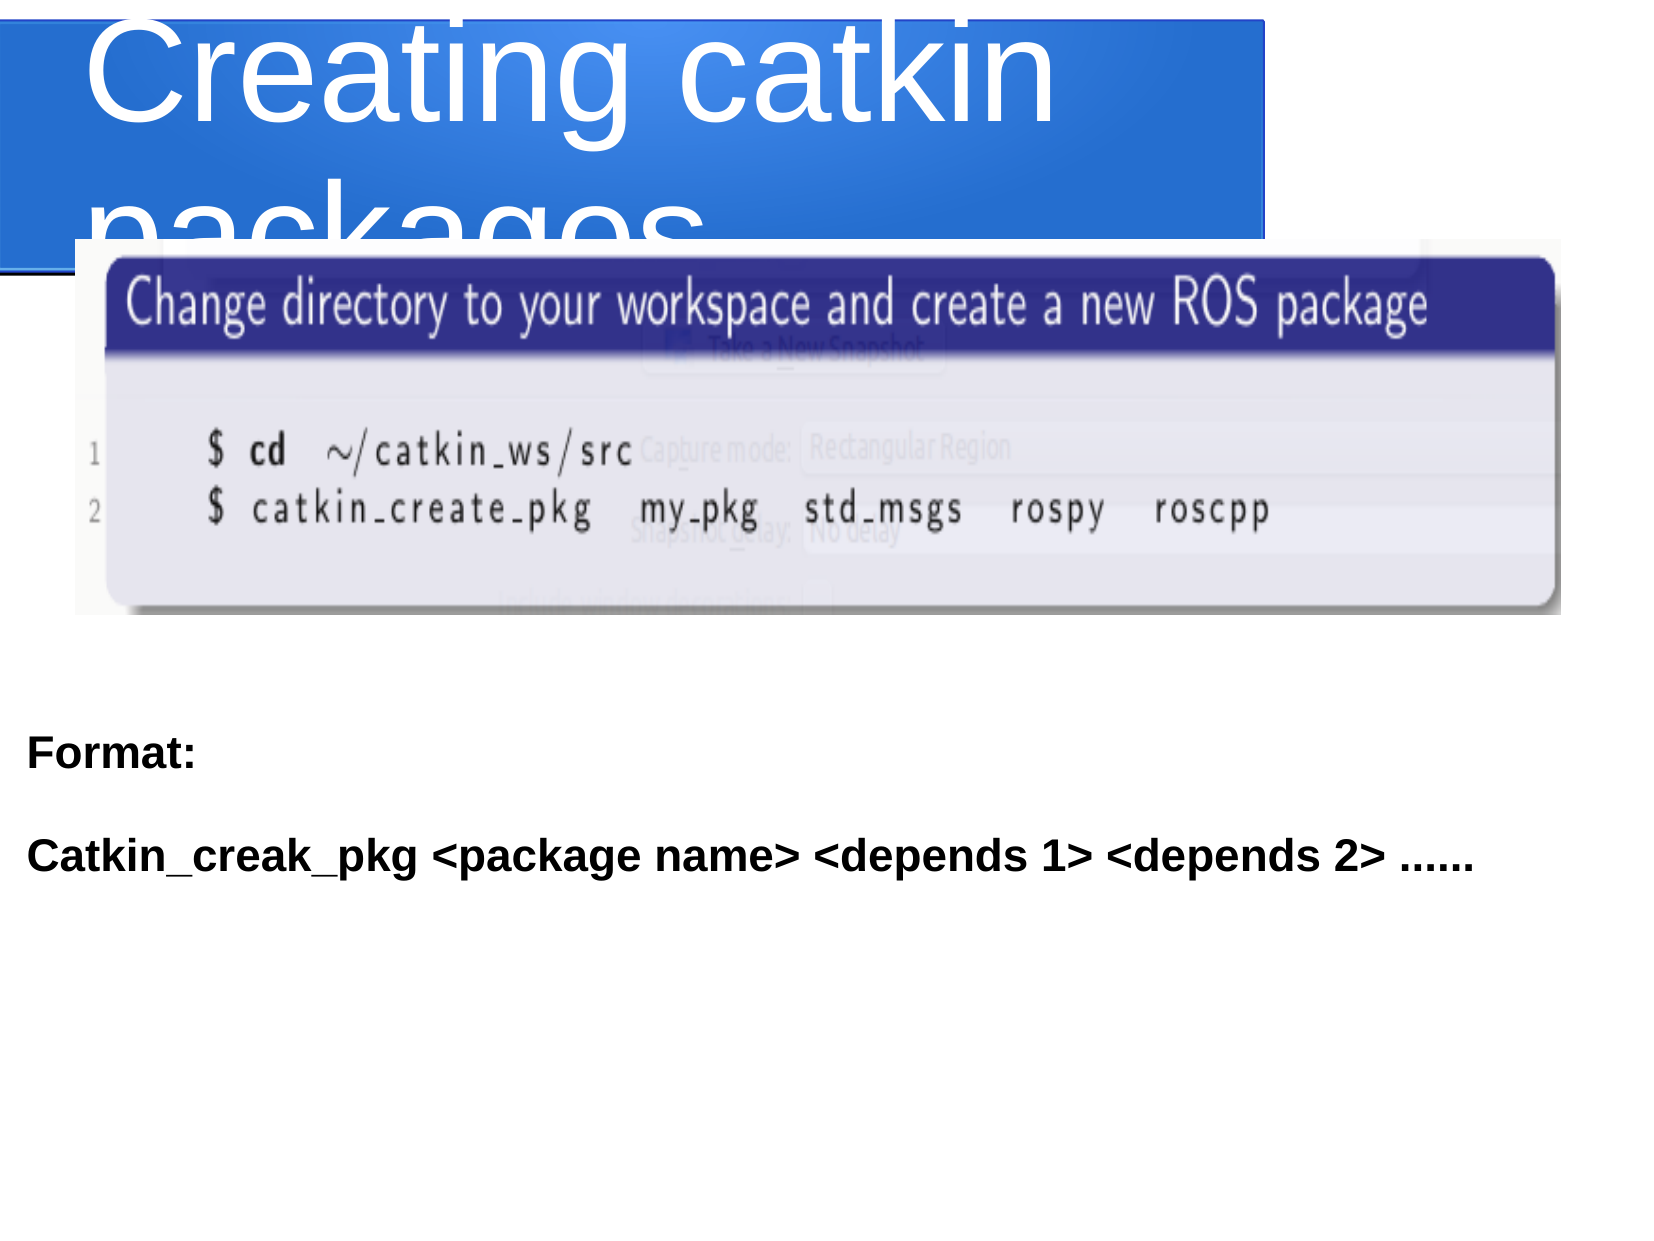

# Creating catkin packages
Format:
Catkin_creak_pkg <package name> <depends 1> <depends 2> ......